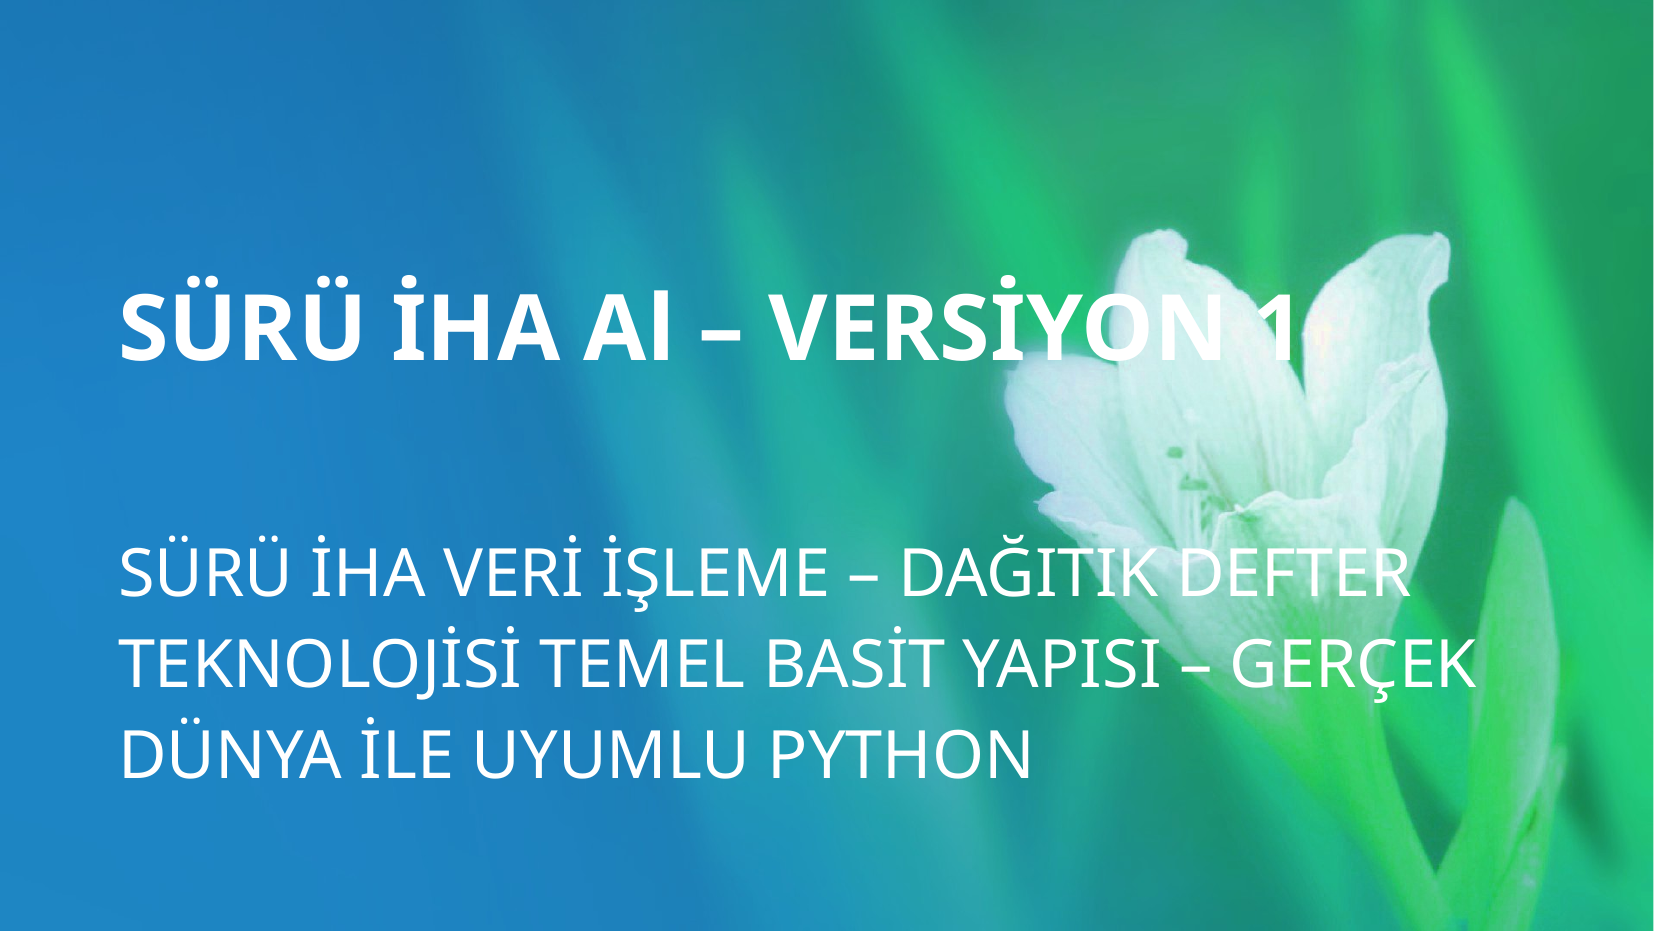

# SÜRÜ İHA Al – VERSİYON 1
SÜRÜ İHA VERİ İŞLEME – DAĞITIK DEFTER TEKNOLOJİSİ TEMEL BASİT YAPISI – GERÇEK DÜNYA İLE UYUMLU PYTHON